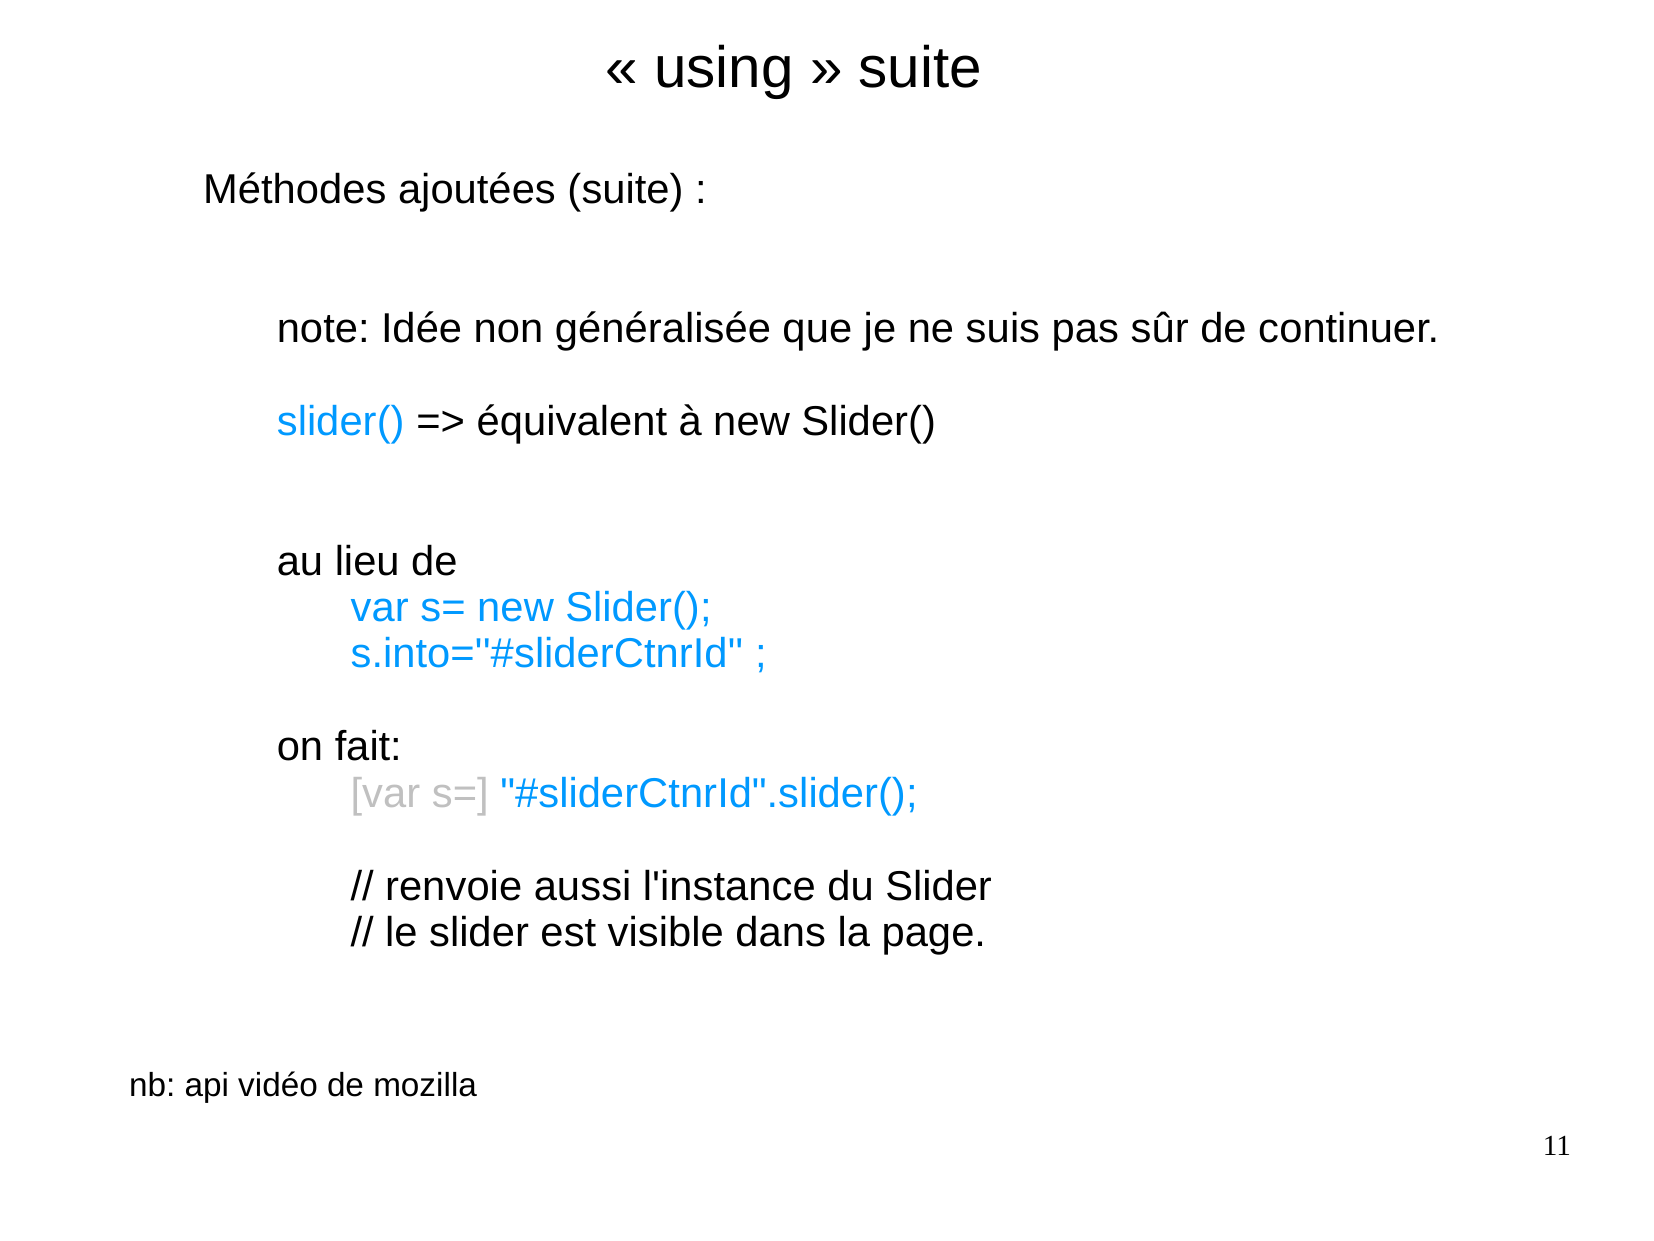

« using » suite
	Méthodes ajoutées (suite) :
		note: Idée non généralisée que je ne suis pas sûr de continuer.
		slider() => équivalent à new Slider()
		au lieu de
			var s= new Slider();
			s.into=''#sliderCtnrId'' ;
		on fait:
			[var s=] "#sliderCtnrId".slider();
			// renvoie aussi l'instance du Slider
			// le slider est visible dans la page.
nb: api vidéo de mozilla
11